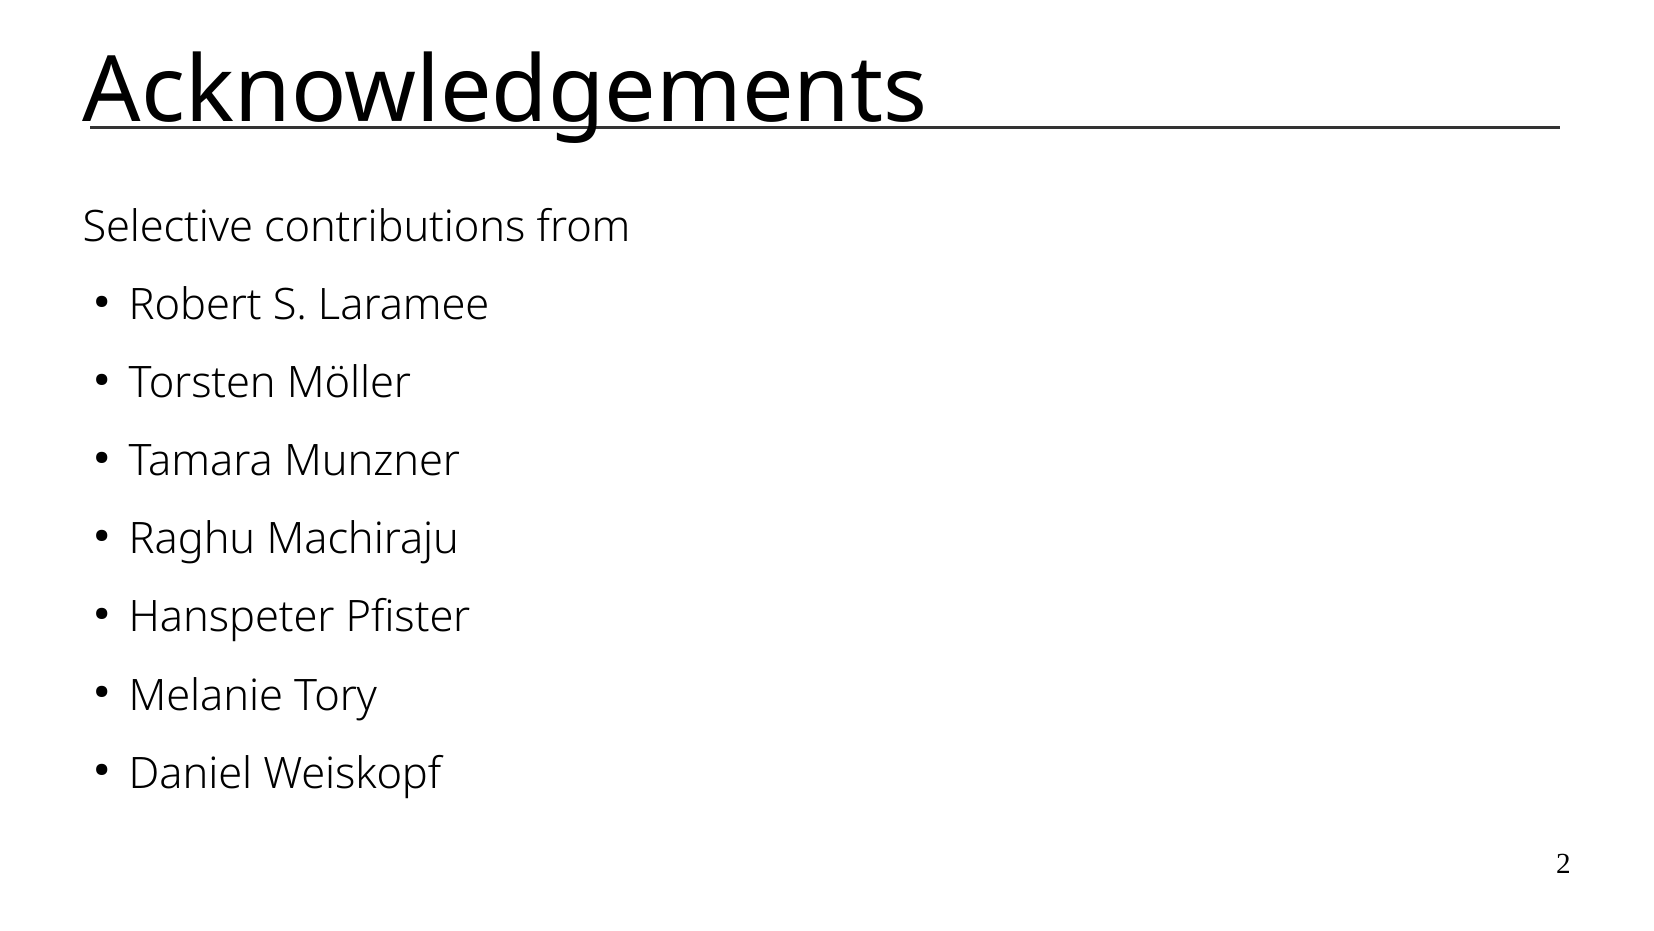

# Acknowledgements
Selective contributions from
Robert S. Laramee
Torsten Möller
Tamara Munzner
Raghu Machiraju
Hanspeter Pfister
Melanie Tory
Daniel Weiskopf
2